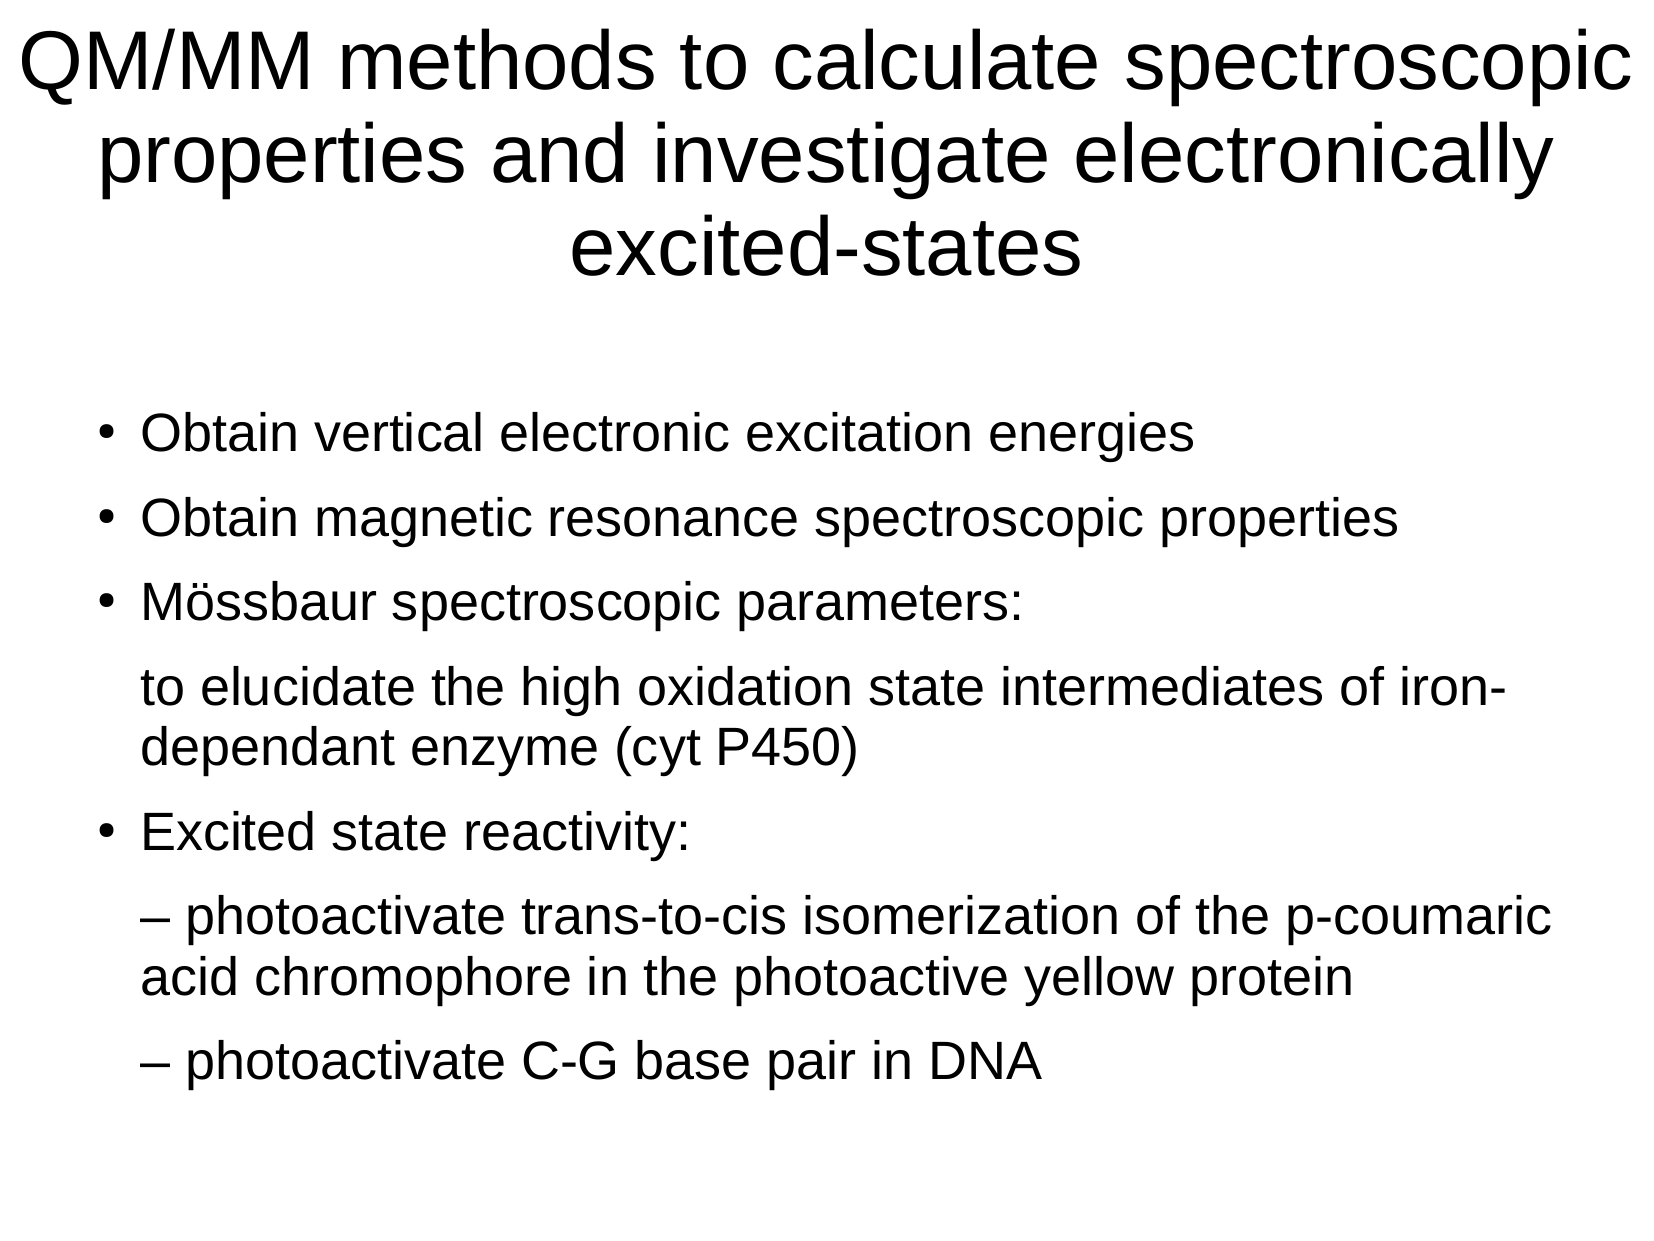

# QM/MM methods to calculate spectroscopic properties and investigate electronically excited-states
Obtain vertical electronic excitation energies
Obtain magnetic resonance spectroscopic properties
Mössbaur spectroscopic parameters:
to elucidate the high oxidation state intermediates of iron-dependant enzyme (cyt P450)
Excited state reactivity:
– photoactivate trans-to-cis isomerization of the p-coumaric acid chromophore in the photoactive yellow protein
– photoactivate C-G base pair in DNA